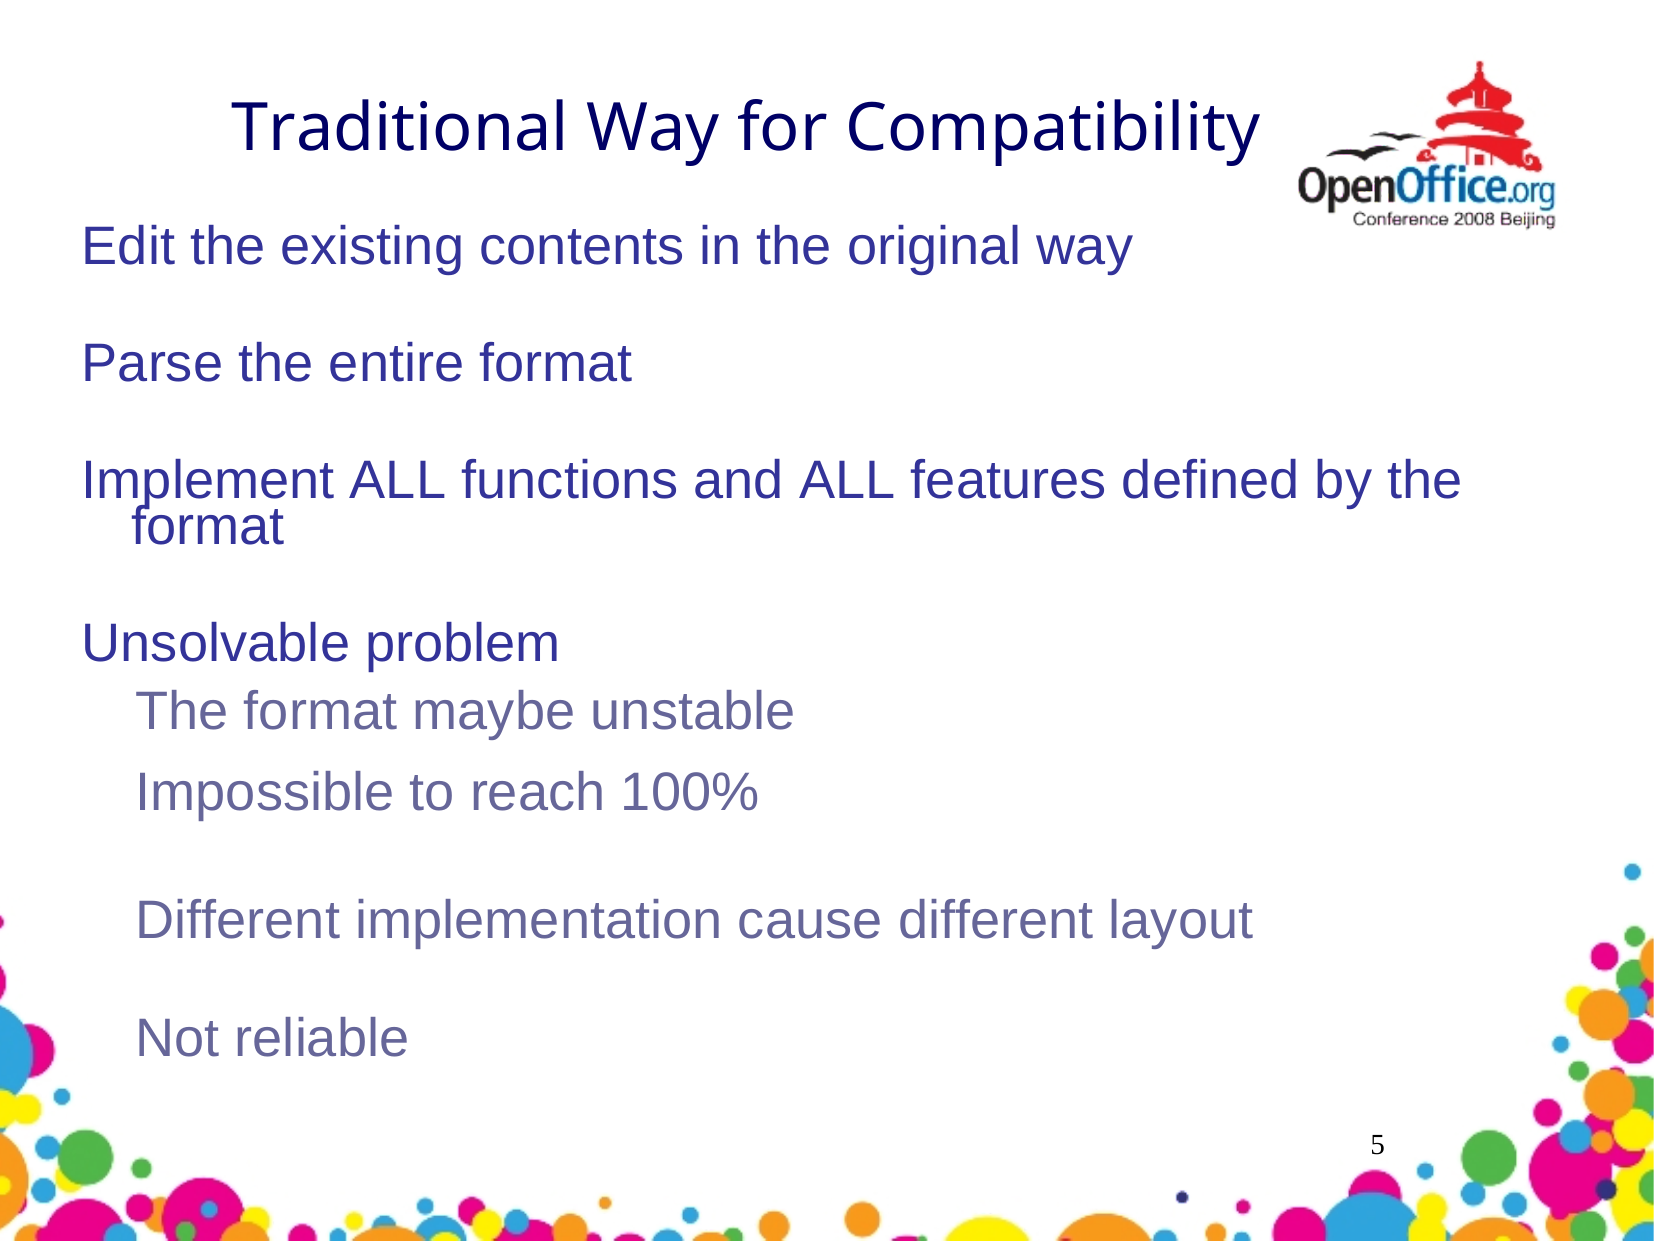

# Traditional Way for Compatibility
Edit the existing contents in the original way
Parse the entire format
Implement ALL functions and ALL features defined by the format
Unsolvable problem
The format maybe unstable
Impossible to reach 100%
Different implementation cause different layout
Not reliable
5